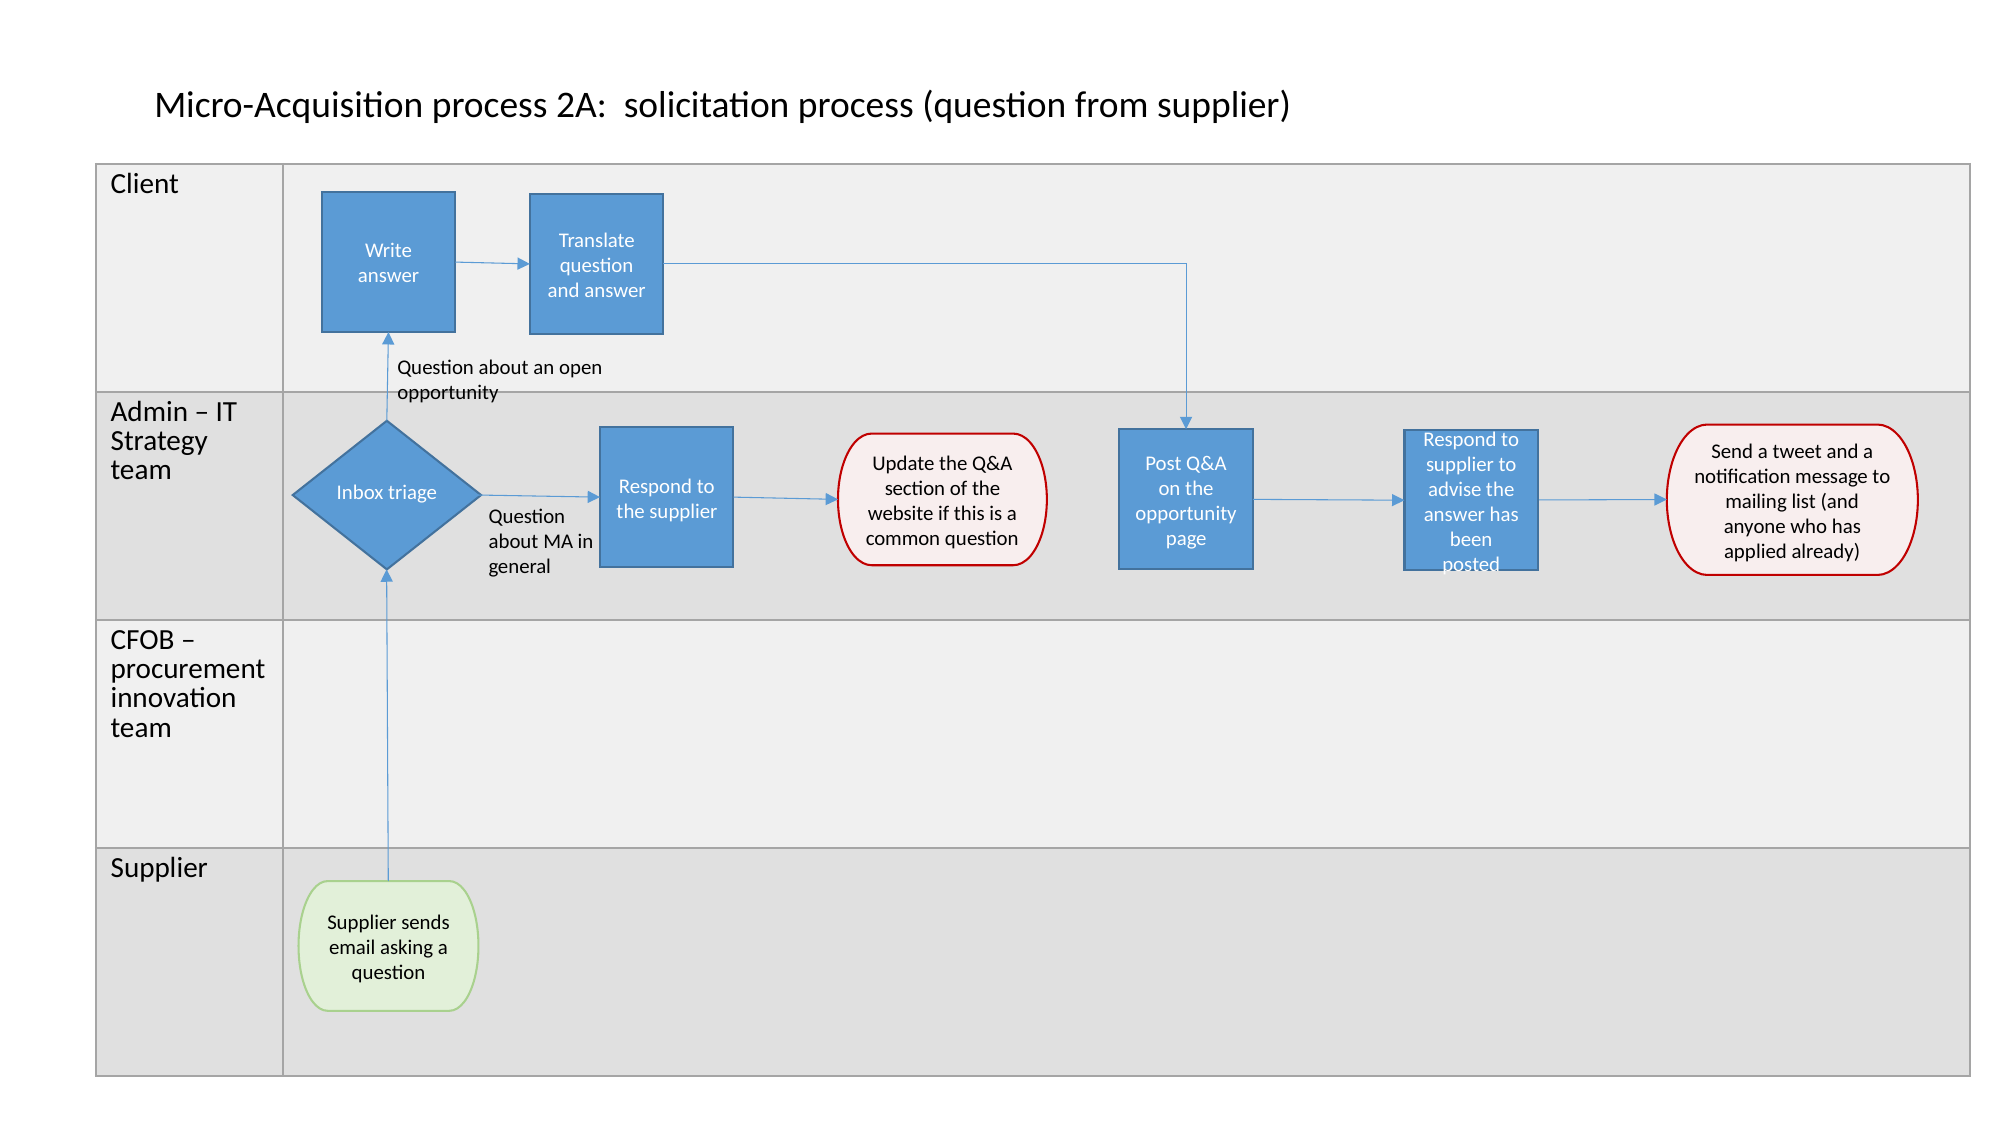

Micro-Acquisition process 2A: solicitation process (question from supplier)
| Client | |
| --- | --- |
| Admin – IT Strategy team | |
| CFOB – procurement innovation team | |
| Supplier | |
Write answer
Translate question and answer
Question about an open opportunity
Send a tweet and a notification message to mailing list (and anyone who has applied already)
Respond to the supplier
Post Q&A on the opportunity page
Respond to supplier to advise the answer has been posted
Update the Q&A section of the website if this is a common question
Inbox triage
Question about MA in general
Supplier sends email asking a question